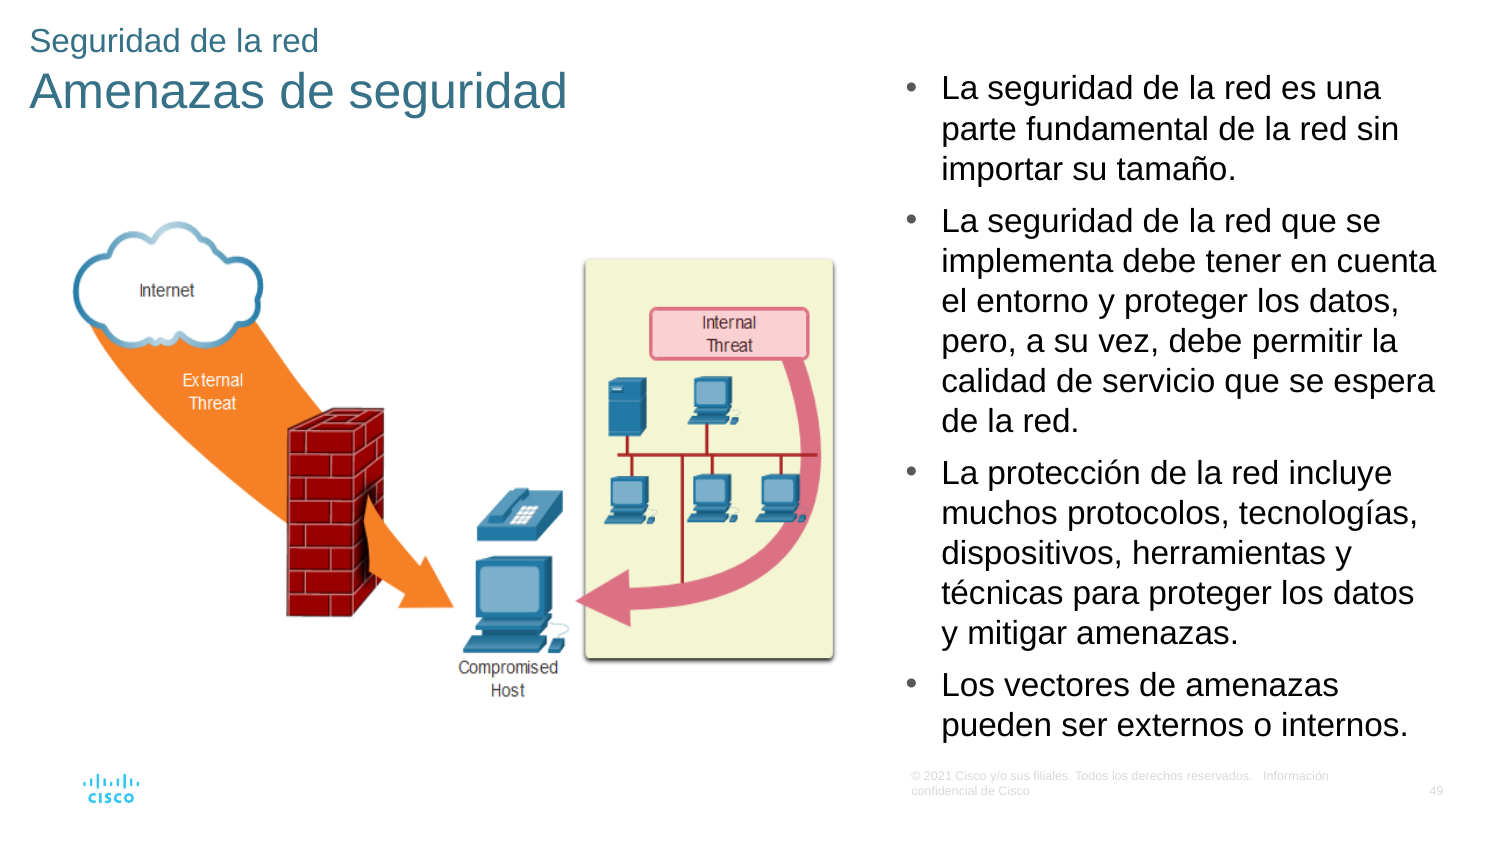

# Seguridad de la red Amenazas de seguridad
La seguridad de la red es una parte fundamental de la red sin importar su tamaño.
La seguridad de la red que se implementa debe tener en cuenta el entorno y proteger los datos, pero, a su vez, debe permitir la calidad de servicio que se espera de la red.
La protección de la red incluye muchos protocolos, tecnologías, dispositivos, herramientas y técnicas para proteger los datos y mitigar amenazas.
Los vectores de amenazas pueden ser externos o internos.